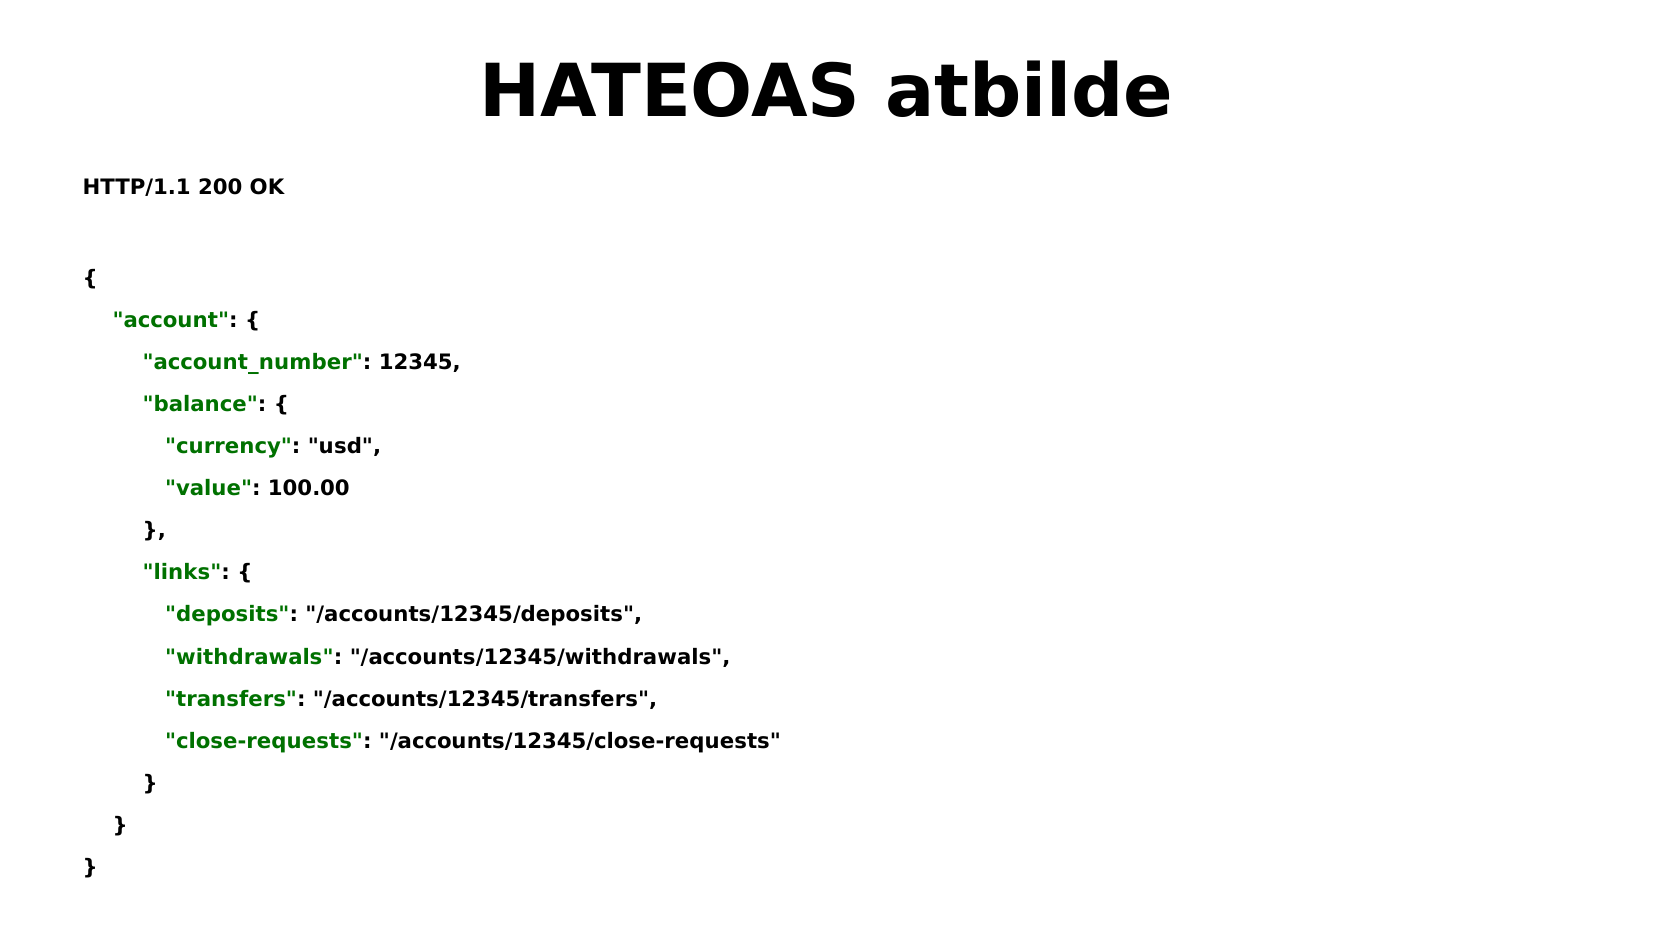

# HATEOAS atbilde
HTTP/1.1 200 OK
{
 "account": {
 "account_number": 12345,
 "balance": {
 "currency": "usd",
 "value": 100.00
 },
 "links": {
 "deposits": "/accounts/12345/deposits",
 "withdrawals": "/accounts/12345/withdrawals",
 "transfers": "/accounts/12345/transfers",
 "close-requests": "/accounts/12345/close-requests"
 }
 }
}